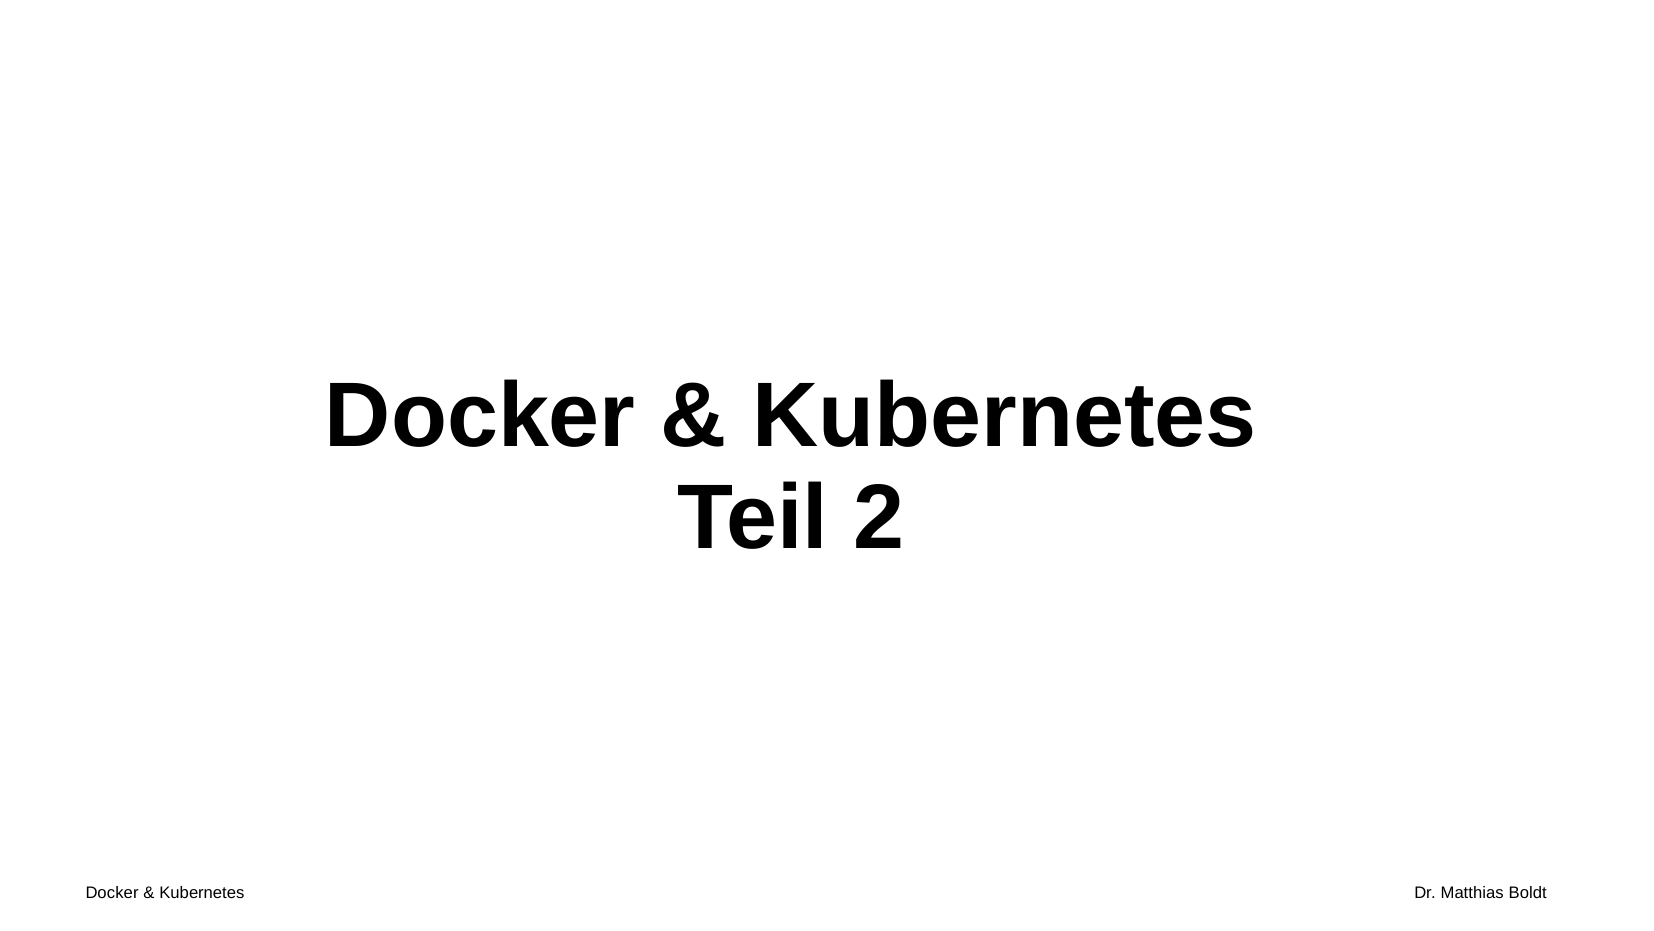

# Docker & Kubernetes Teil 2
Docker & Kubernetes																Dr. Matthias Boldt